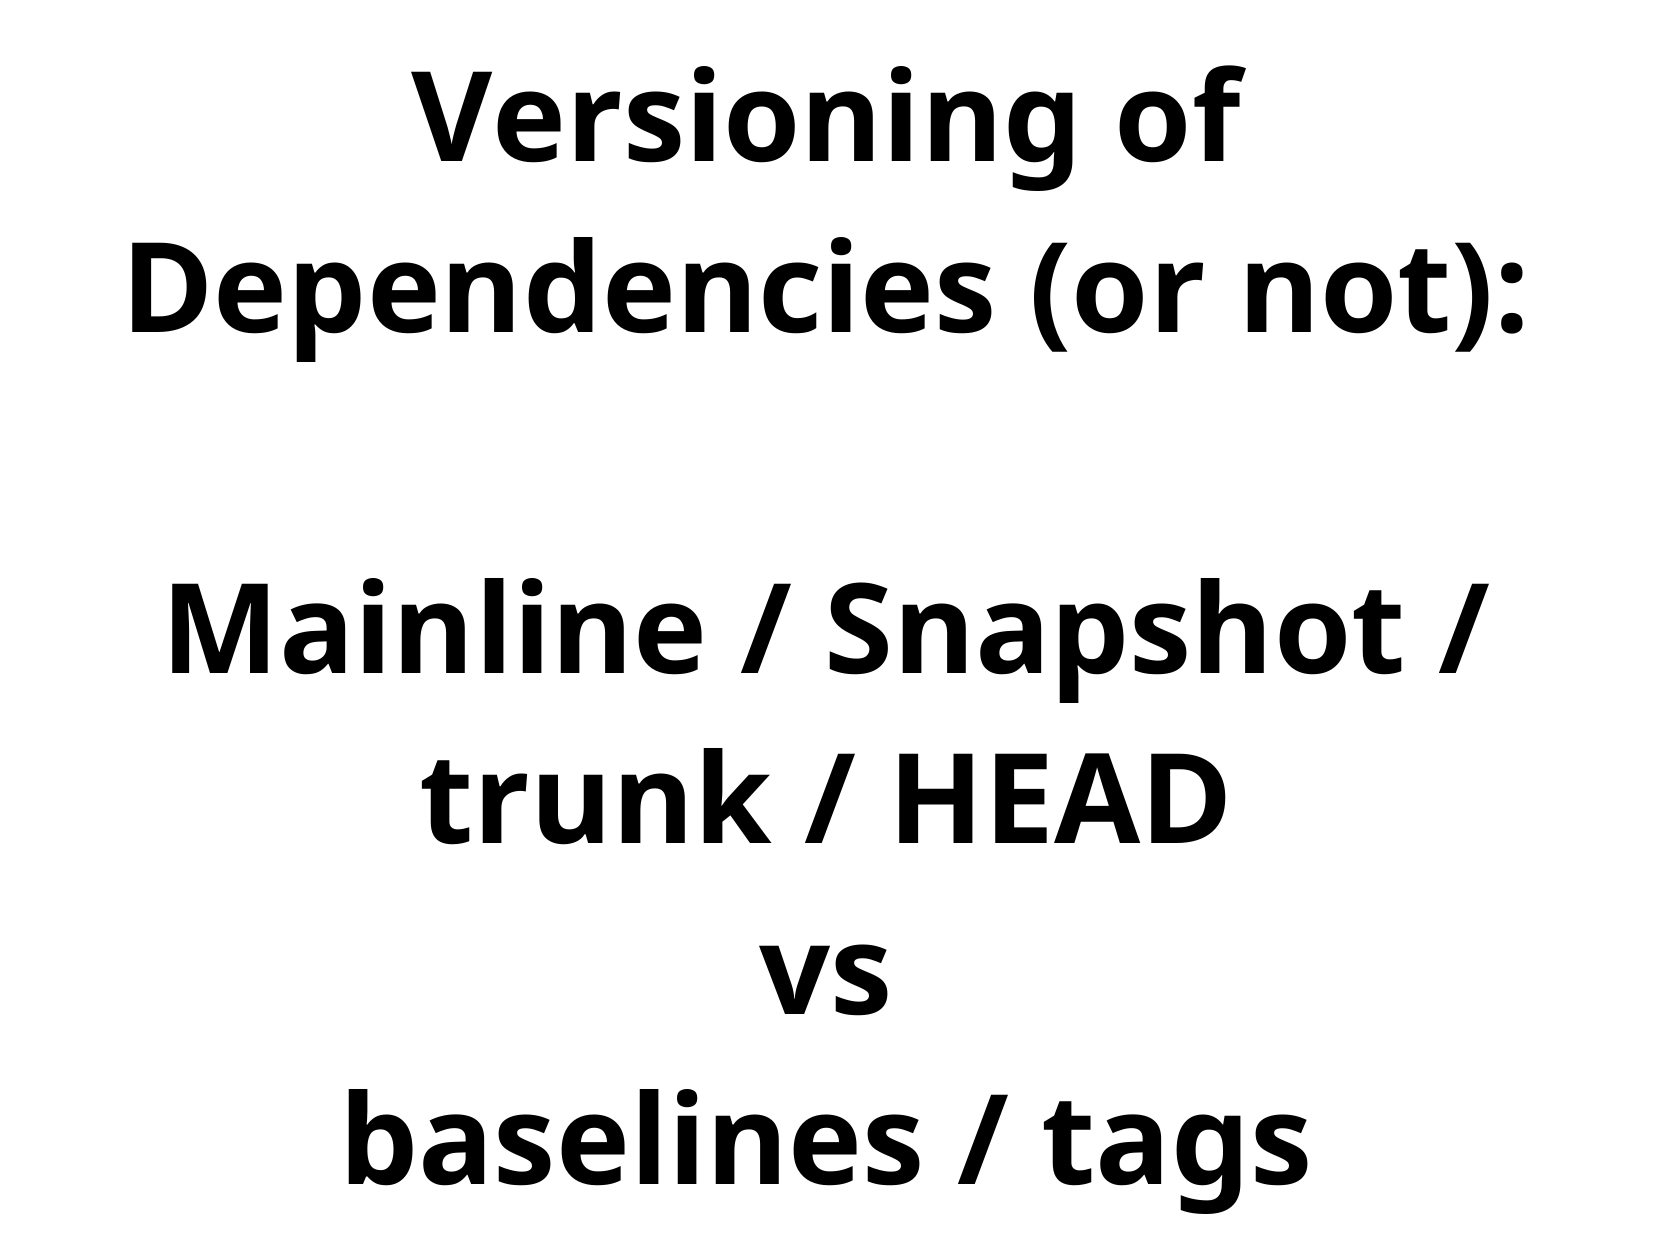

# Versioning of Dependencies (or not): Mainline / Snapshot / trunk / HEAD vs baselines / tags